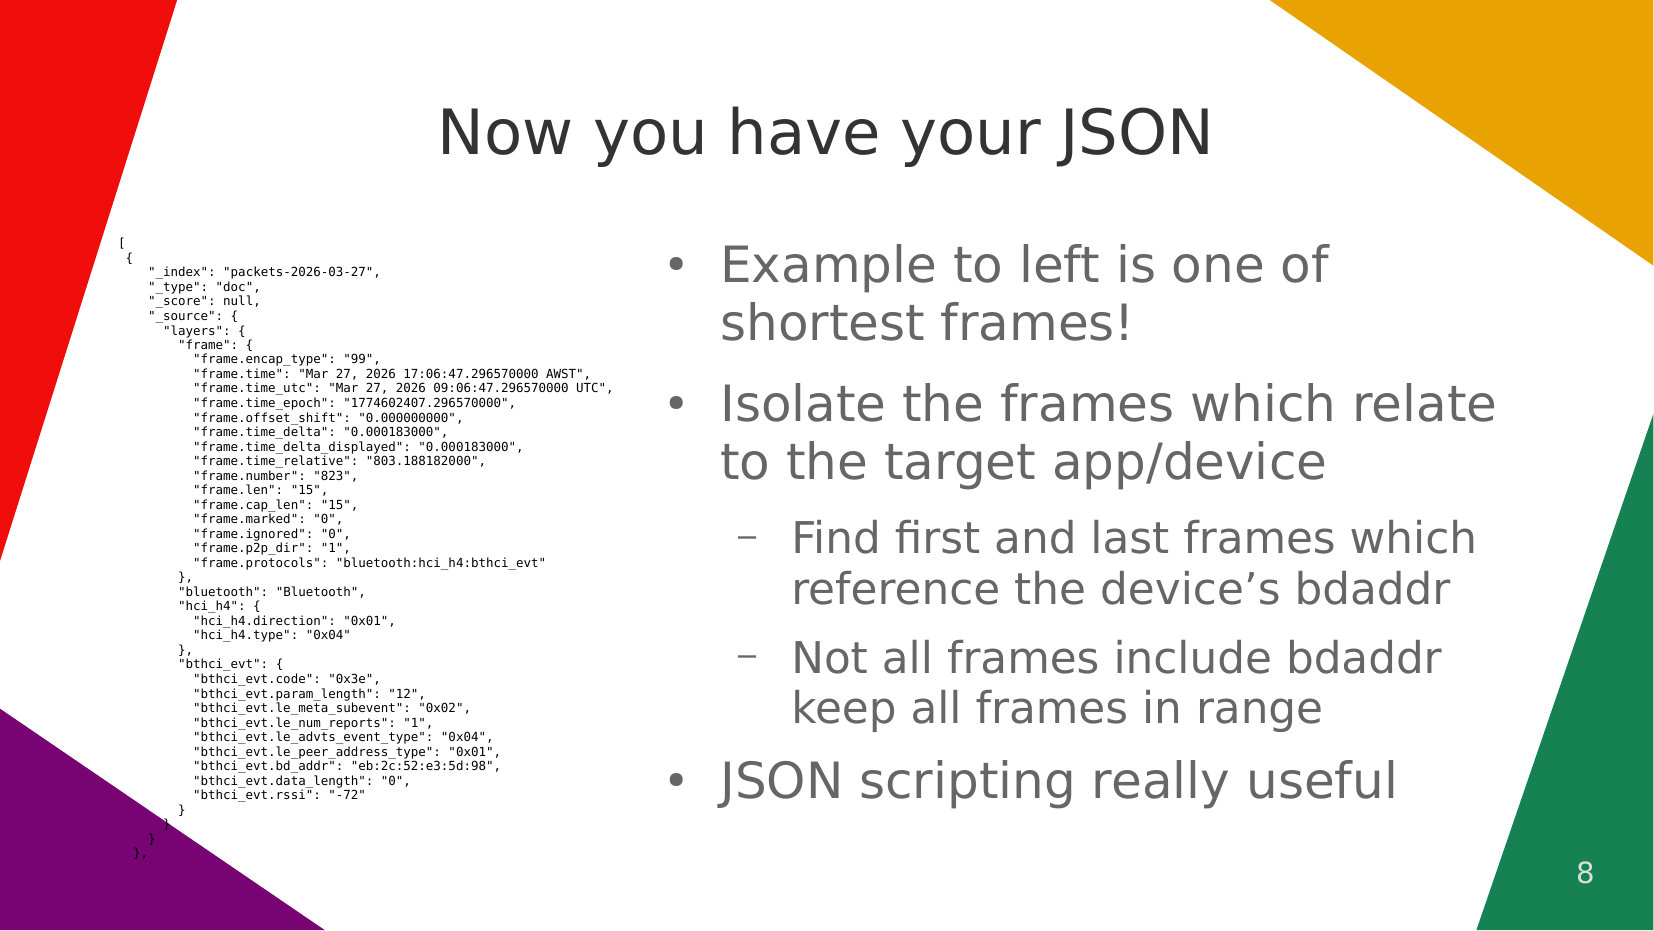

# Now you have your JSON
[
 {
 "_index": "packets-2026-03-27",
 "_type": "doc",
 "_score": null,
 "_source": {
 "layers": {
 "frame": {
 "frame.encap_type": "99",
 "frame.time": "Mar 27, 2026 17:06:47.296570000 AWST",
 "frame.time_utc": "Mar 27, 2026 09:06:47.296570000 UTC",
 "frame.time_epoch": "1774602407.296570000",
 "frame.offset_shift": "0.000000000",
 "frame.time_delta": "0.000183000",
 "frame.time_delta_displayed": "0.000183000",
 "frame.time_relative": "803.188182000",
 "frame.number": "823",
 "frame.len": "15",
 "frame.cap_len": "15",
 "frame.marked": "0",
 "frame.ignored": "0",
 "frame.p2p_dir": "1",
 "frame.protocols": "bluetooth:hci_h4:bthci_evt"
 },
 "bluetooth": "Bluetooth",
 "hci_h4": {
 "hci_h4.direction": "0x01",
 "hci_h4.type": "0x04"
 },
 "bthci_evt": {
 "bthci_evt.code": "0x3e",
 "bthci_evt.param_length": "12",
 "bthci_evt.le_meta_subevent": "0x02",
 "bthci_evt.le_num_reports": "1",
 "bthci_evt.le_advts_event_type": "0x04",
 "bthci_evt.le_peer_address_type": "0x01",
 "bthci_evt.bd_addr": "eb:2c:52:e3:5d:98",
 "bthci_evt.data_length": "0",
 "bthci_evt.rssi": "-72"
 }
 }
 }
 },
Example to left is one of shortest frames!
Isolate the frames which relate to the target app/device
Find first and last frames which reference the device’s bdaddr
Not all frames include bdaddr keep all frames in range
JSON scripting really useful
8